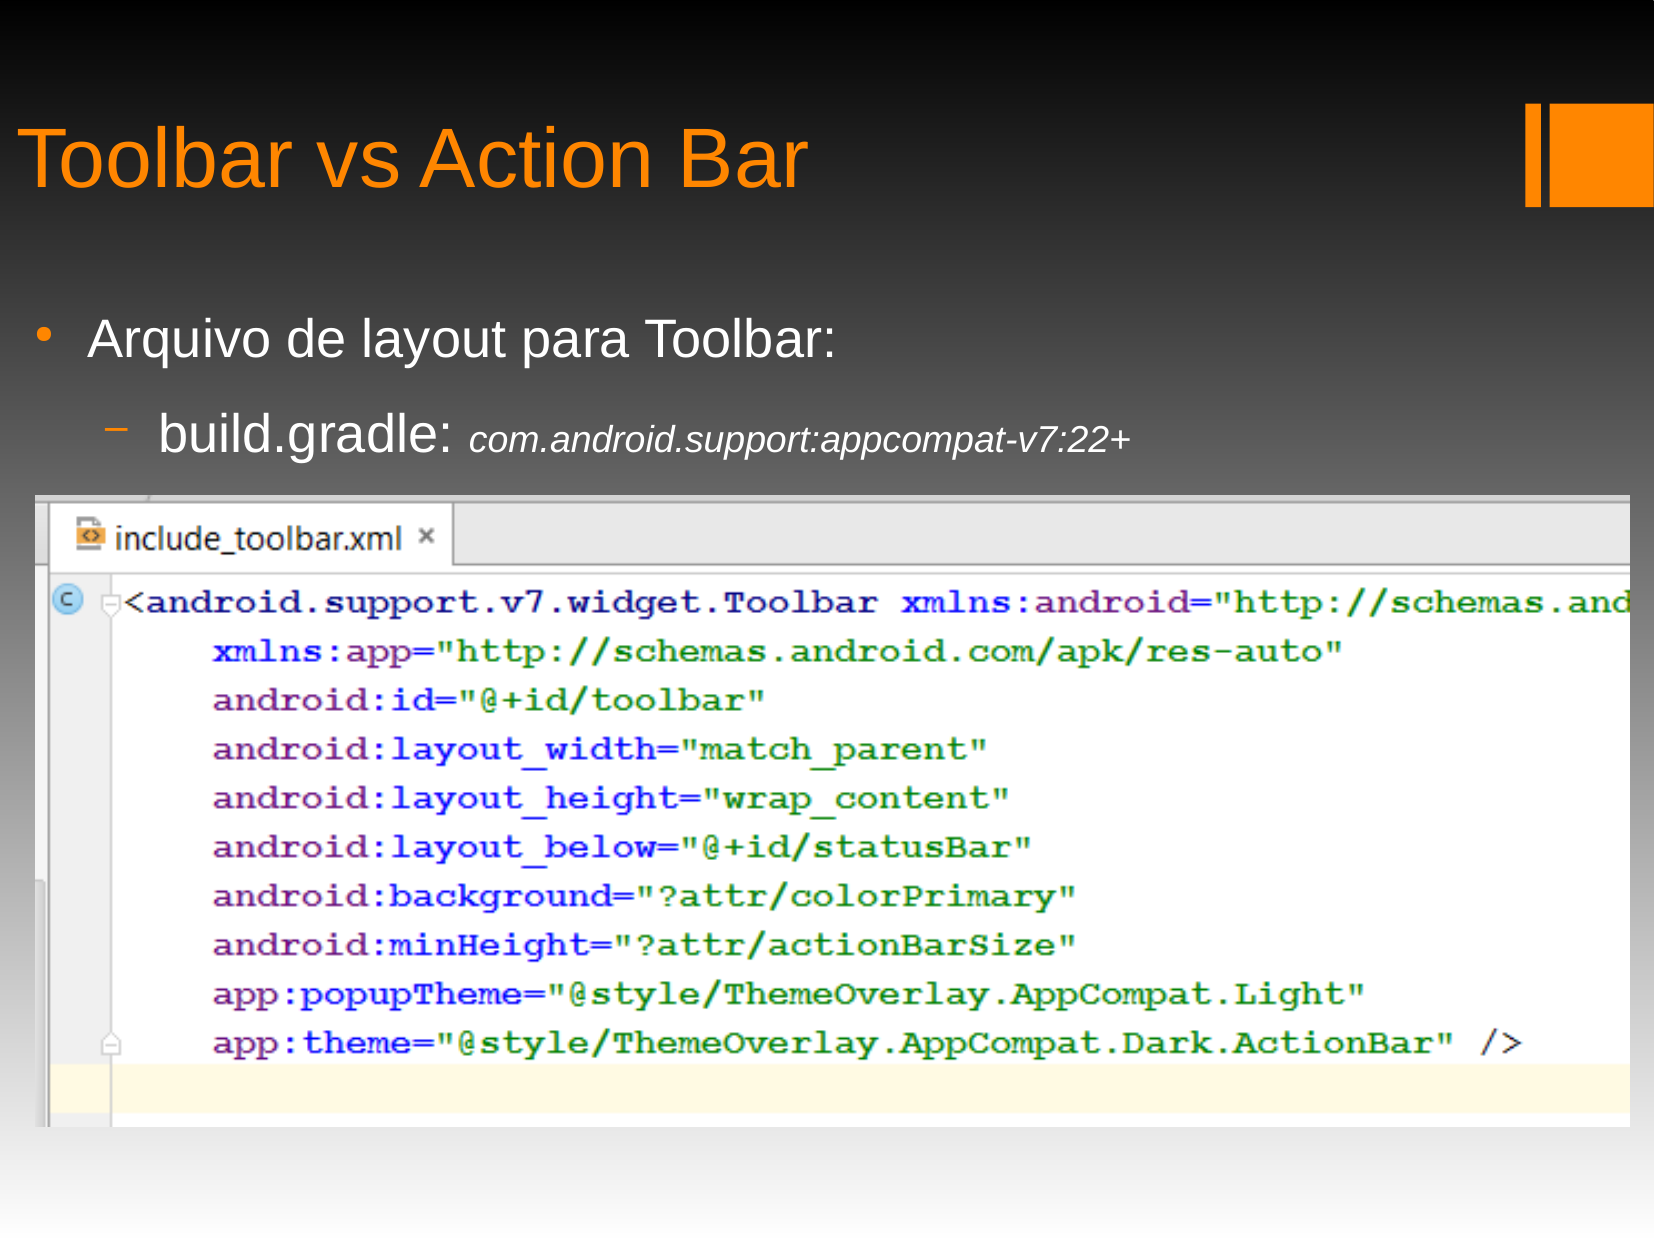

# Toolbar vs Action Bar
Arquivo de layout para Toolbar:
build.gradle: com.android.support:appcompat-v7:22+